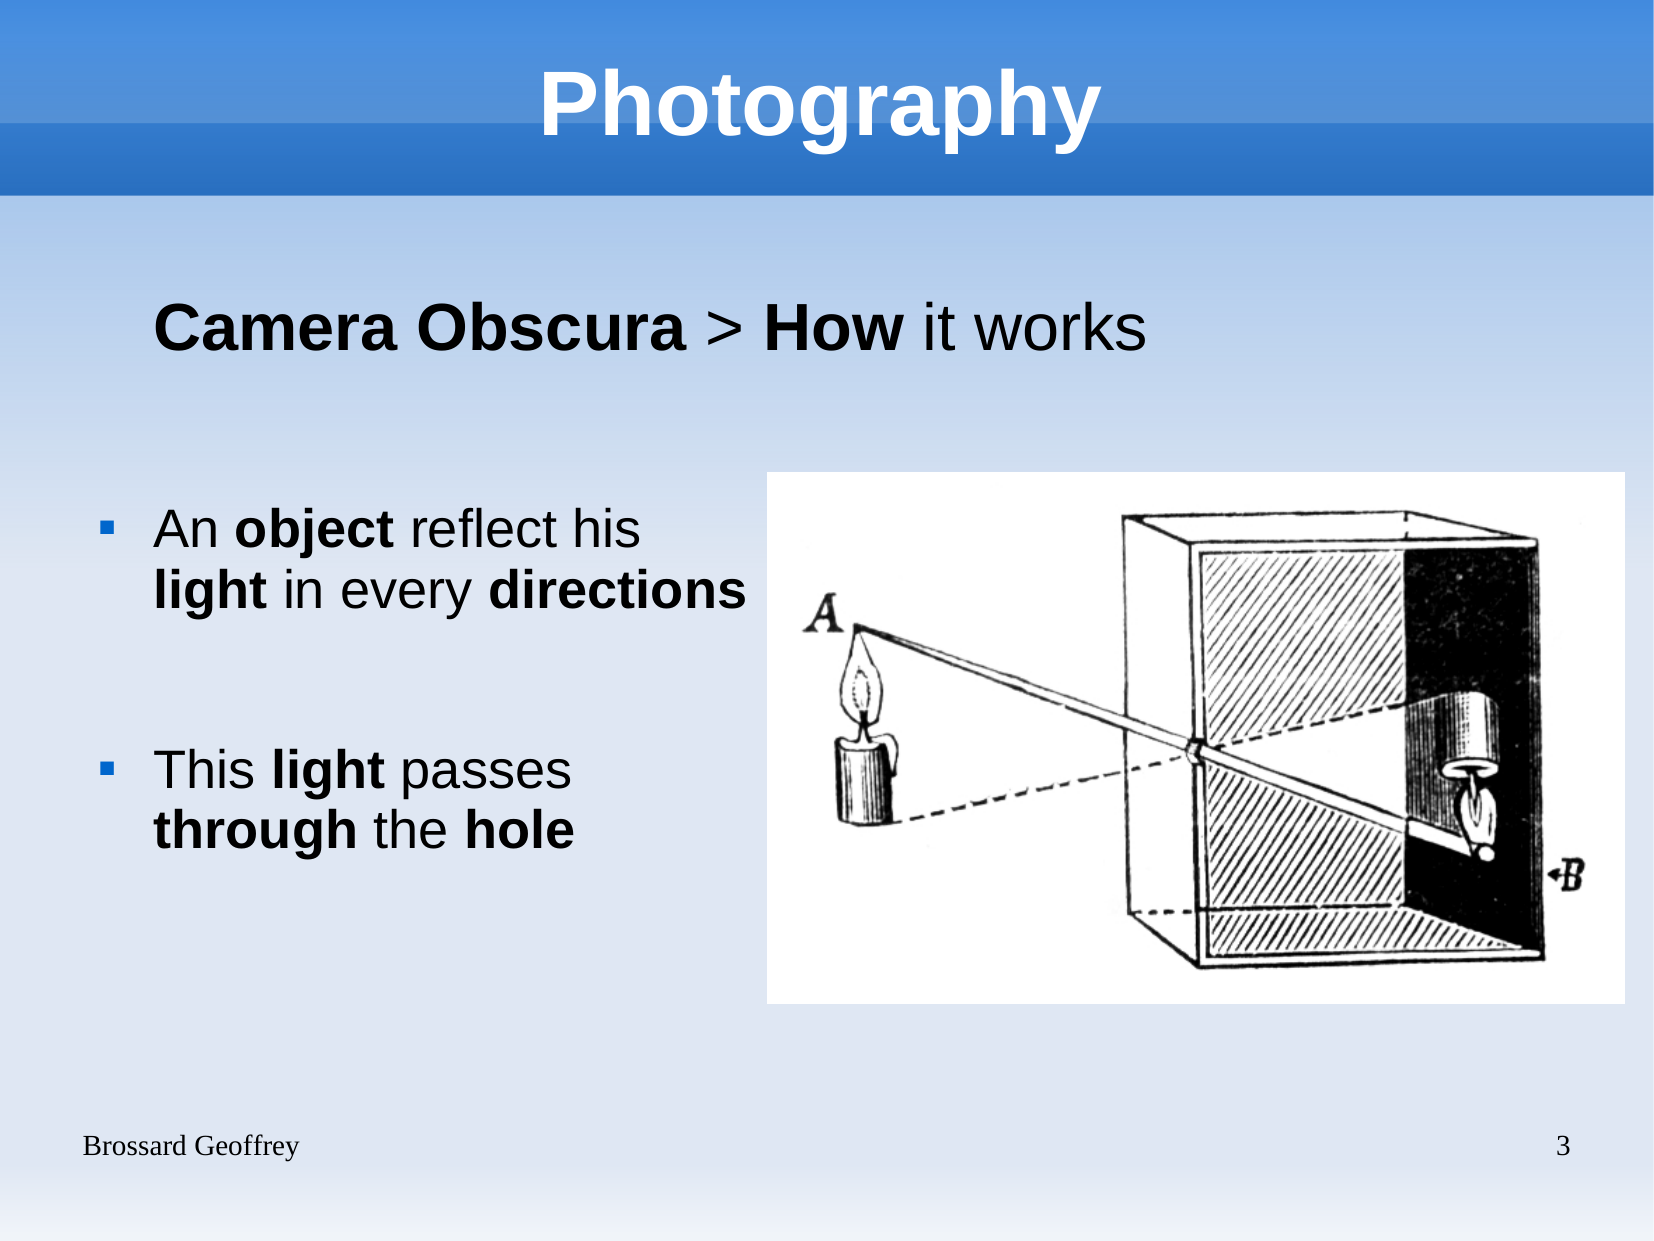

# Photography
Camera Obscura > How it works
An object reflect his
light in every directions
This light passes
through the hole
Brossard Geoffrey
3